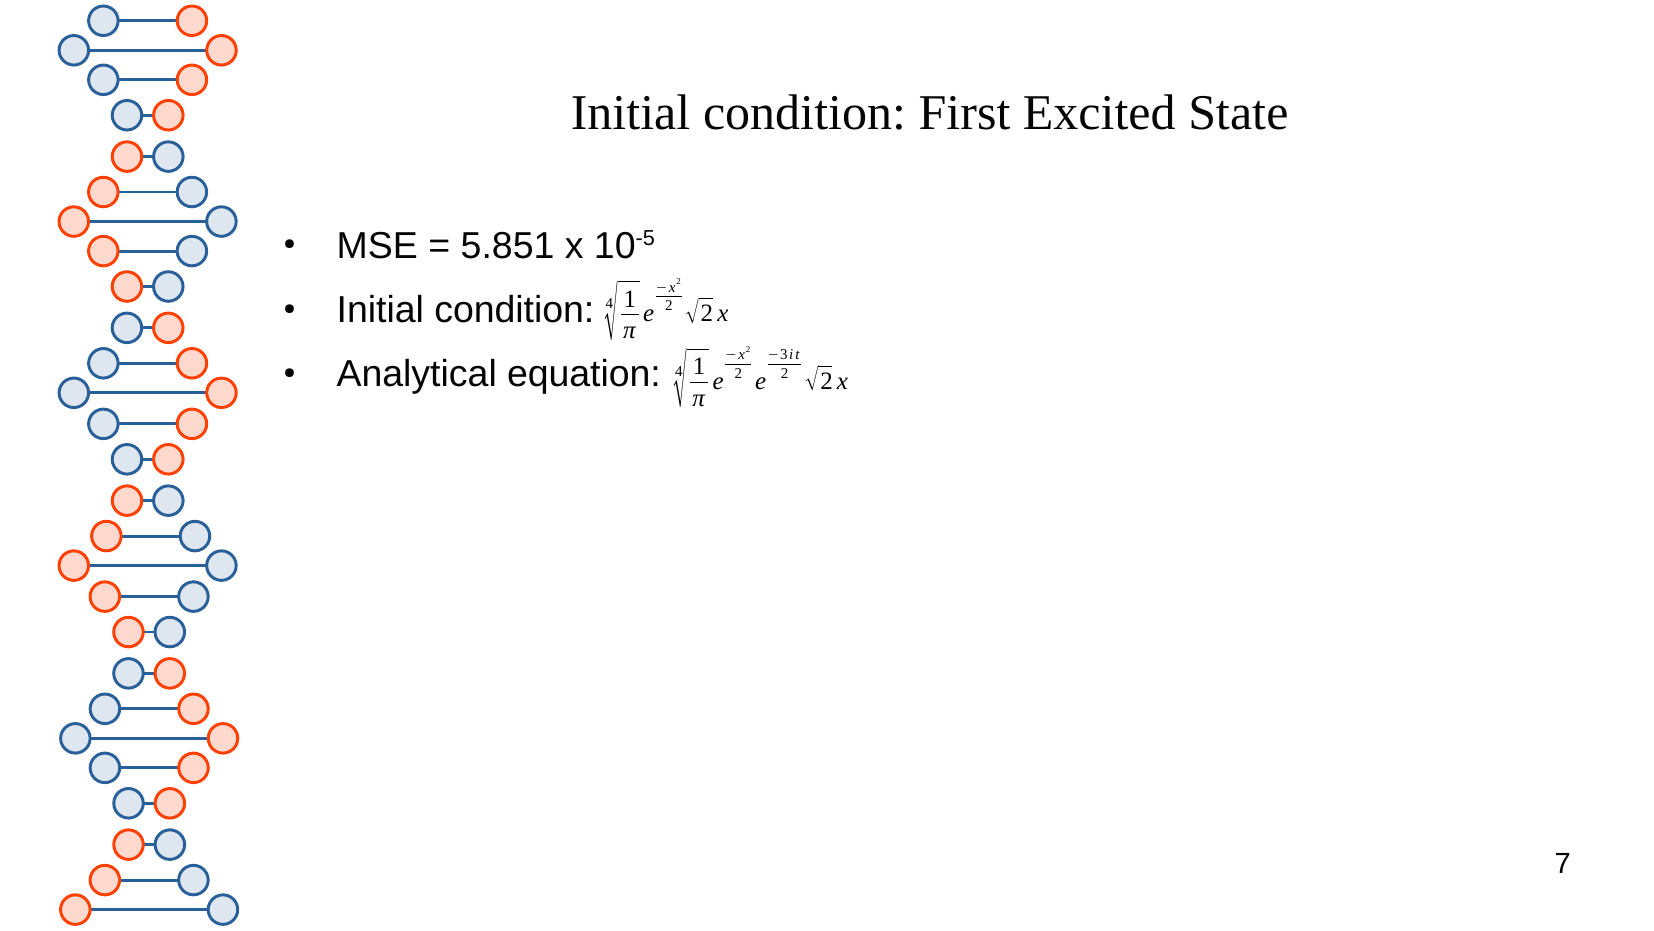

# Initial condition: First Excited State
MSE = 5.851 x 10-5
Initial condition:
Analytical equation:
7